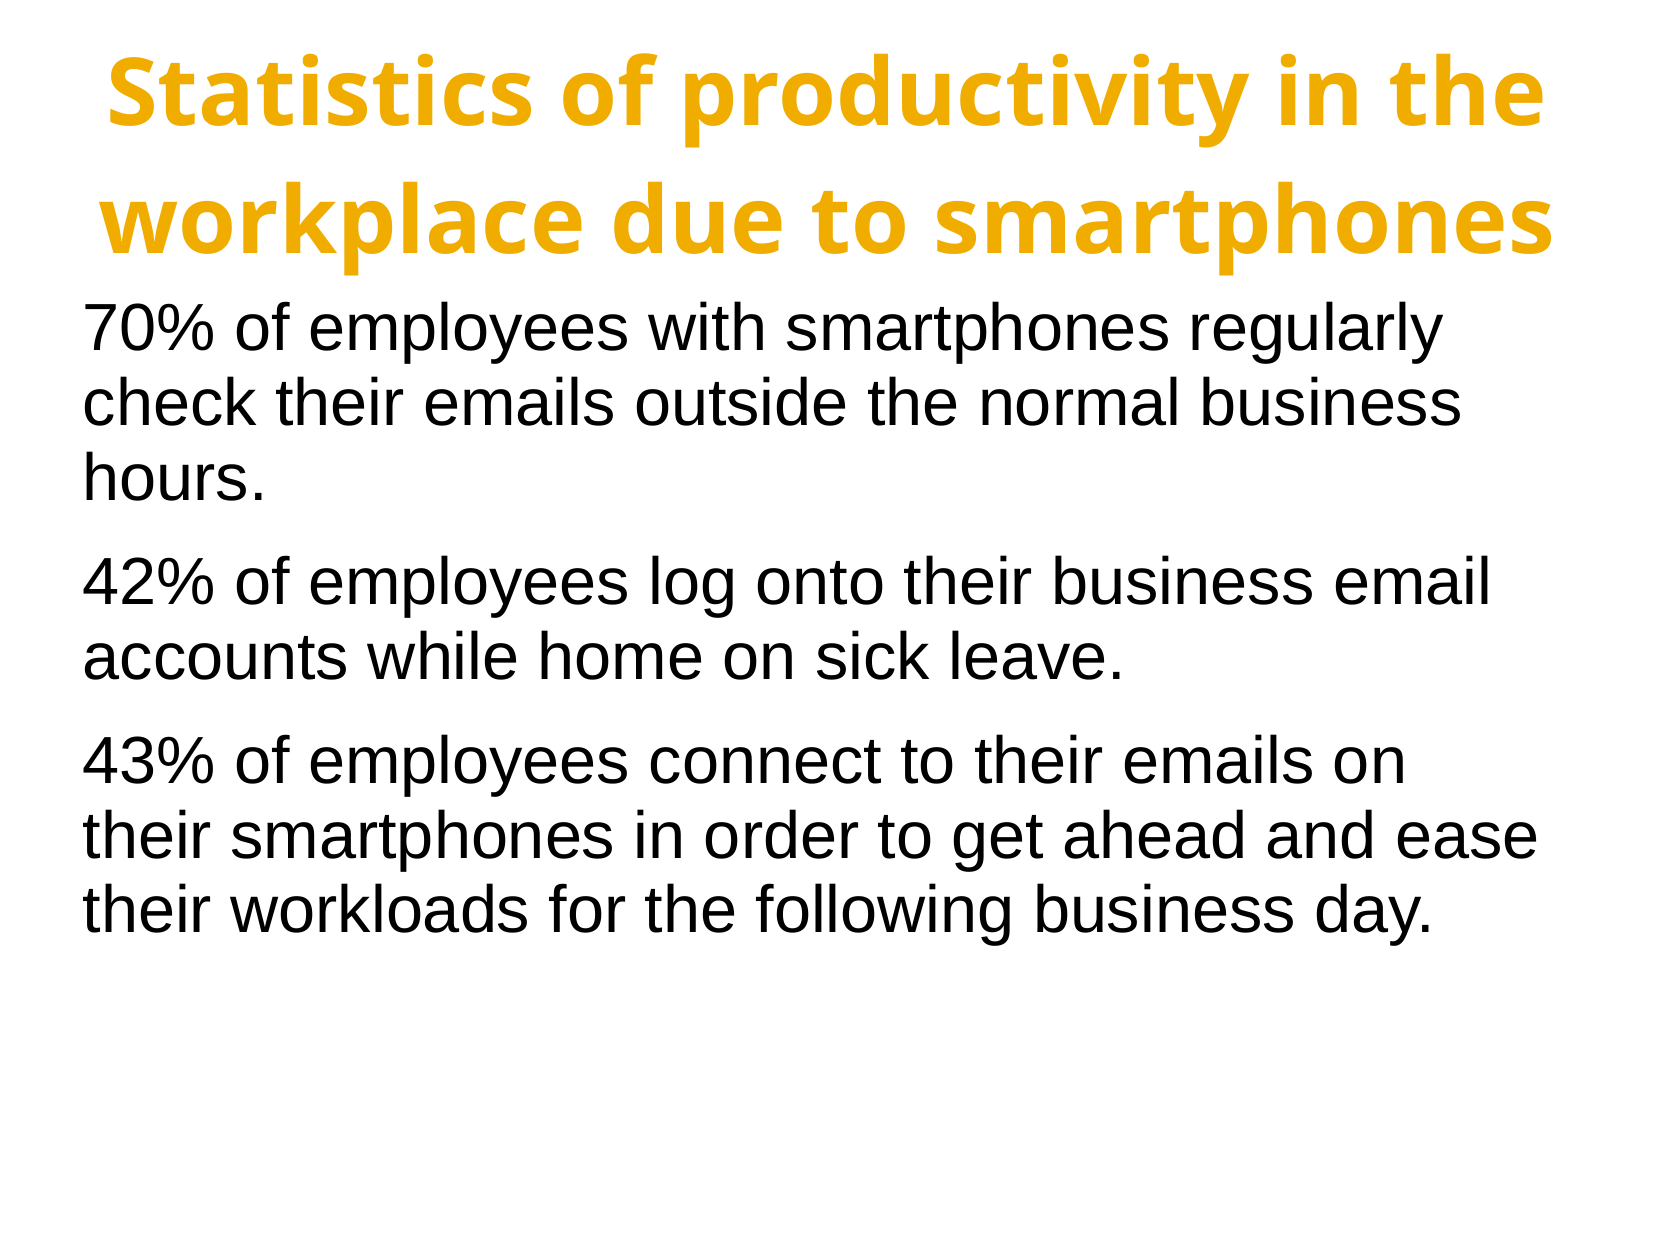

# Statistics of productivity in the workplace due to smartphones
70% of employees with smartphones regularly check their emails outside the normal business hours.
42% of employees log onto their business email accounts while home on sick leave.
43% of employees connect to their emails on their smartphones in order to get ahead and ease their workloads for the following business day.